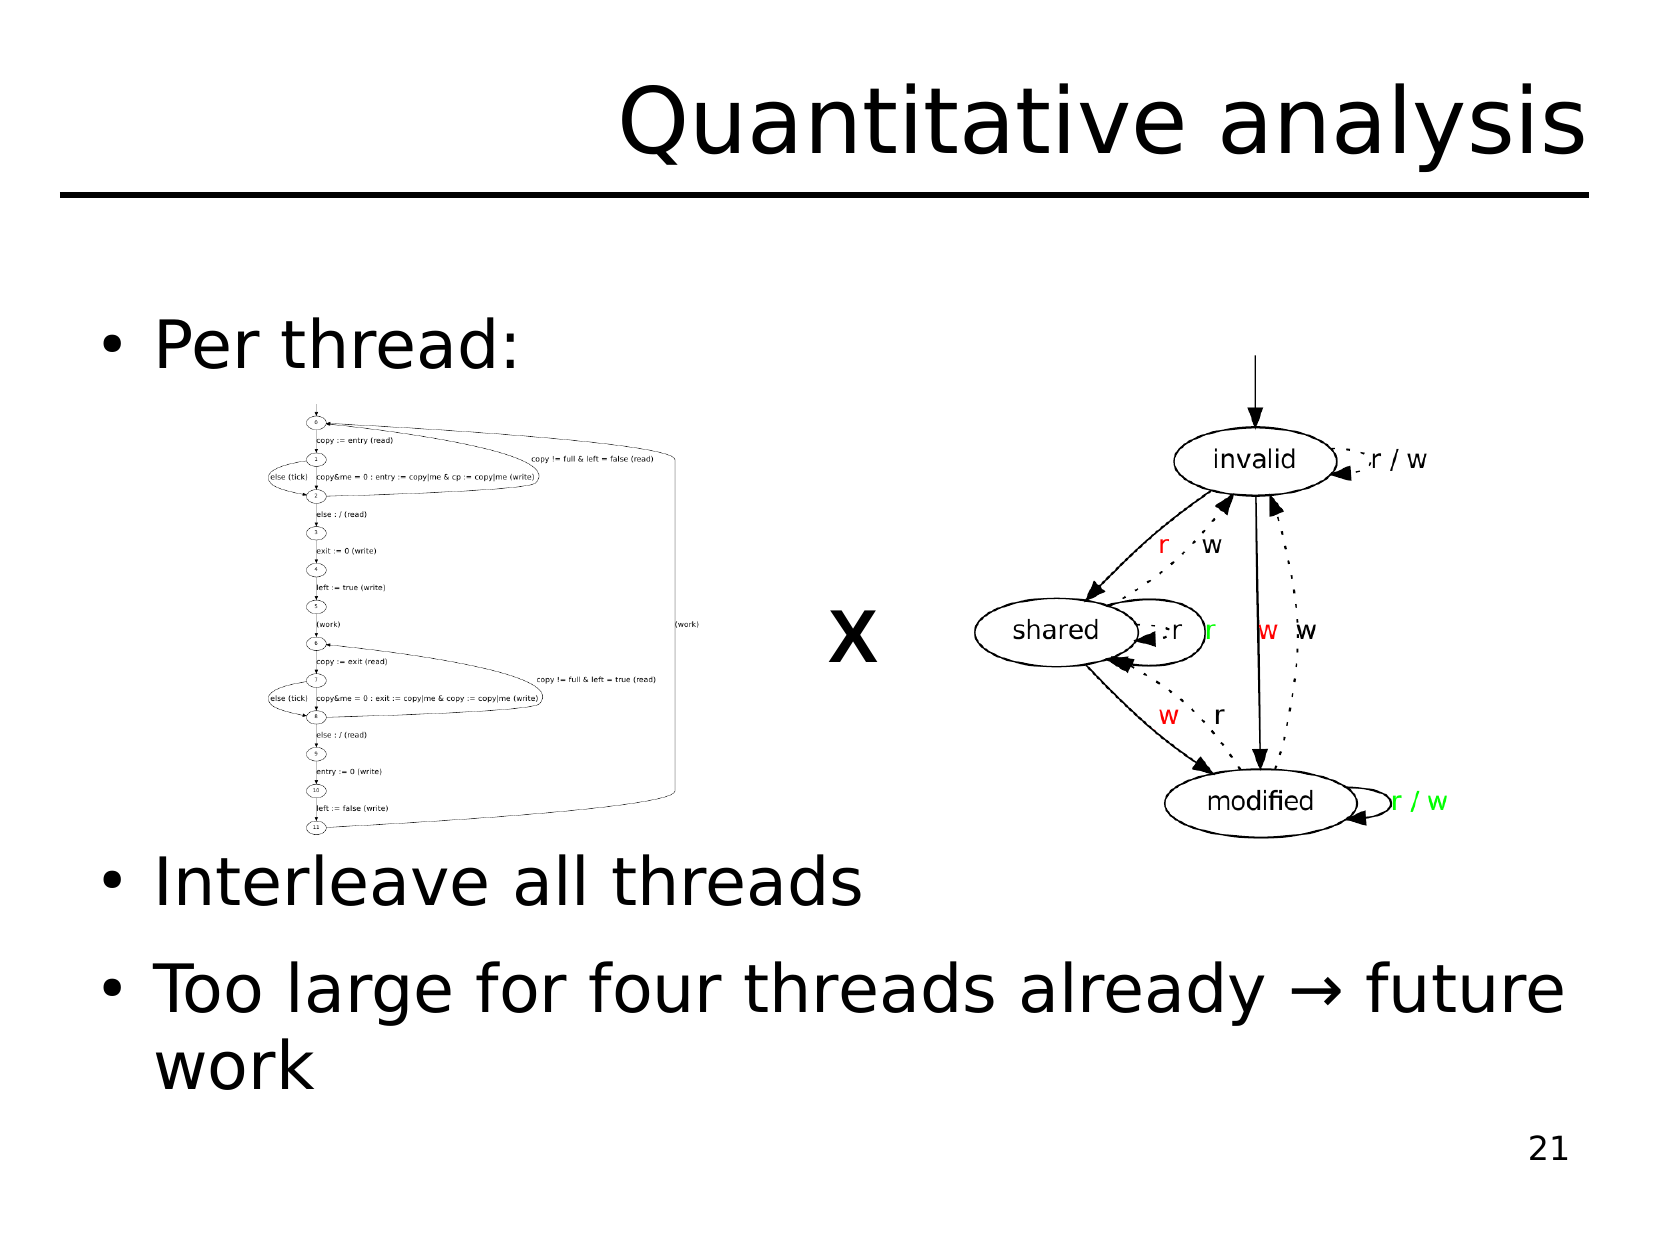

# Quantitative analysis
Per thread:
Interleave all threads
Too large for four threads already → future work
X
21